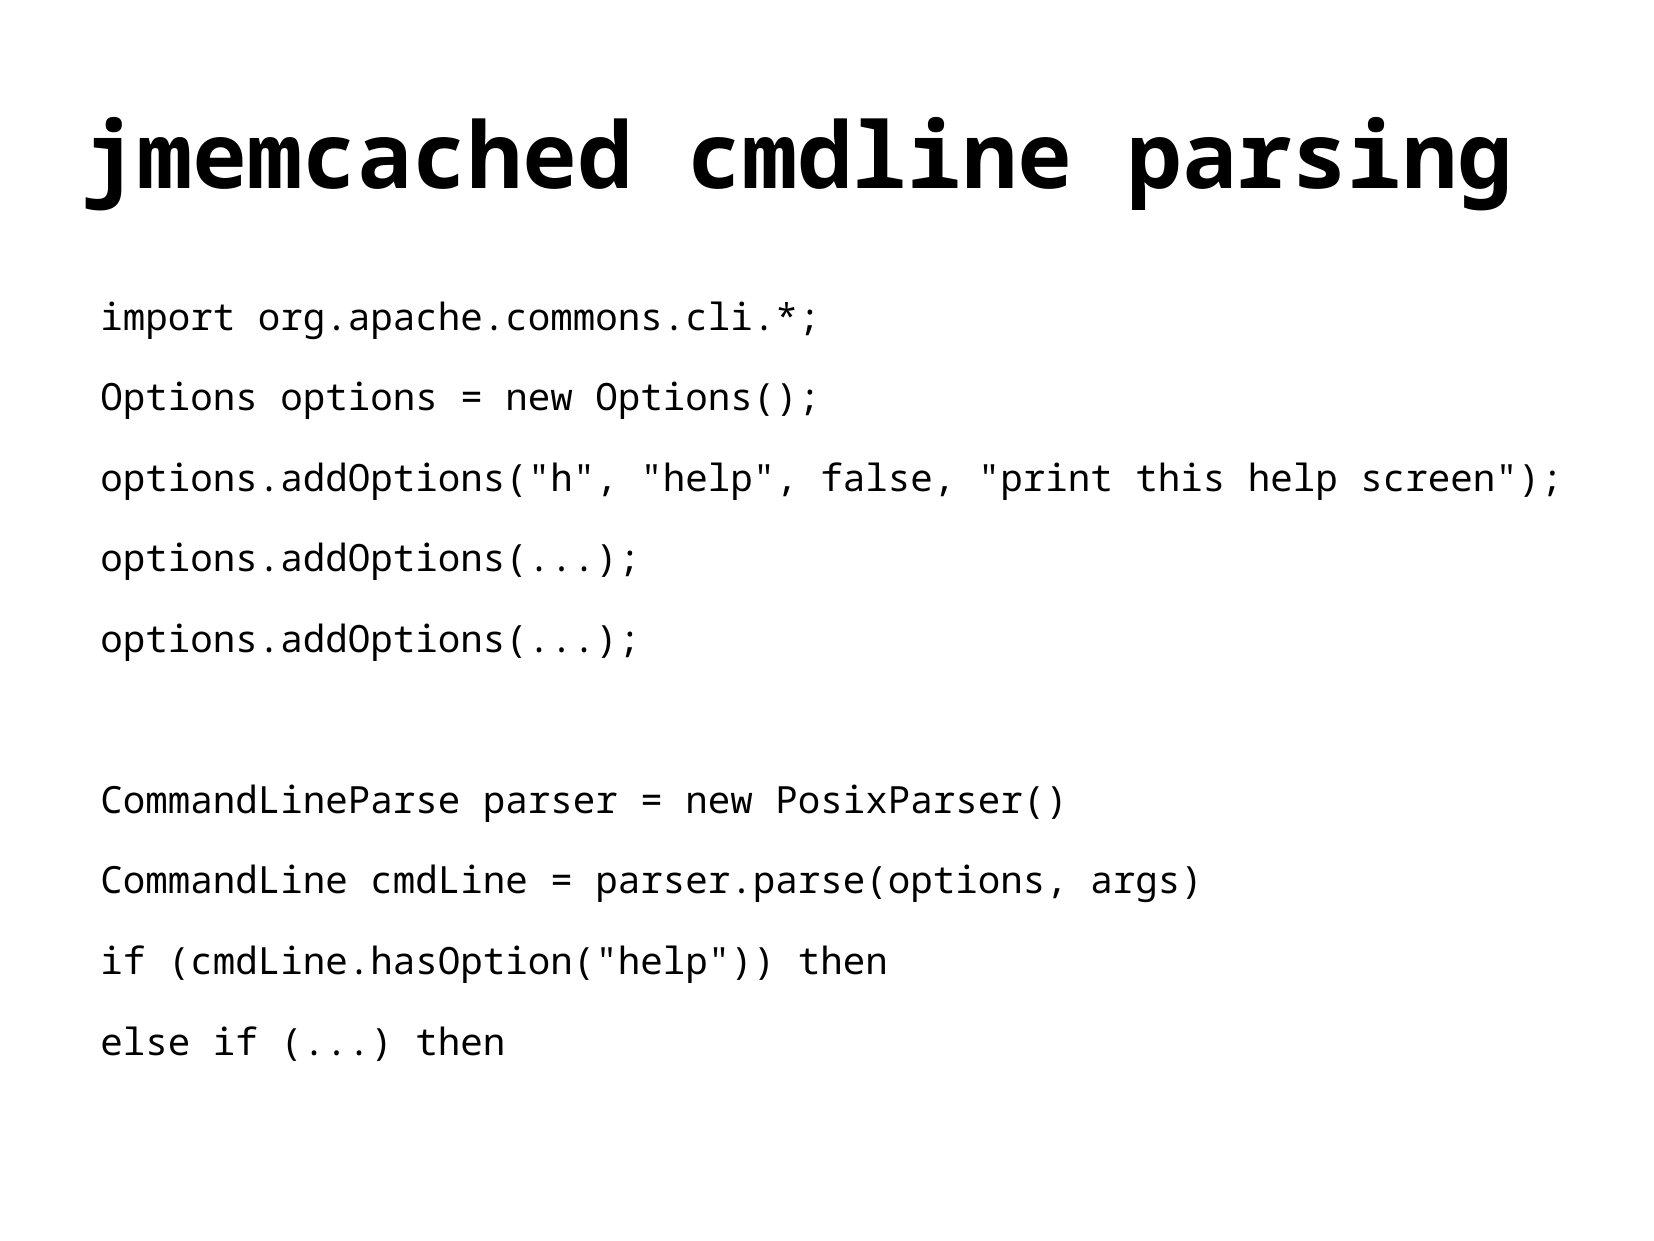

# jmemcached cmdline parsing
import org.apache.commons.cli.*;
Options options = new Options();
options.addOptions("h", "help", false, "print this help screen");
options.addOptions(...);
options.addOptions(...);
CommandLineParse parser = new PosixParser()
CommandLine cmdLine = parser.parse(options, args)
if (cmdLine.hasOption("help")) then
else if (...) then